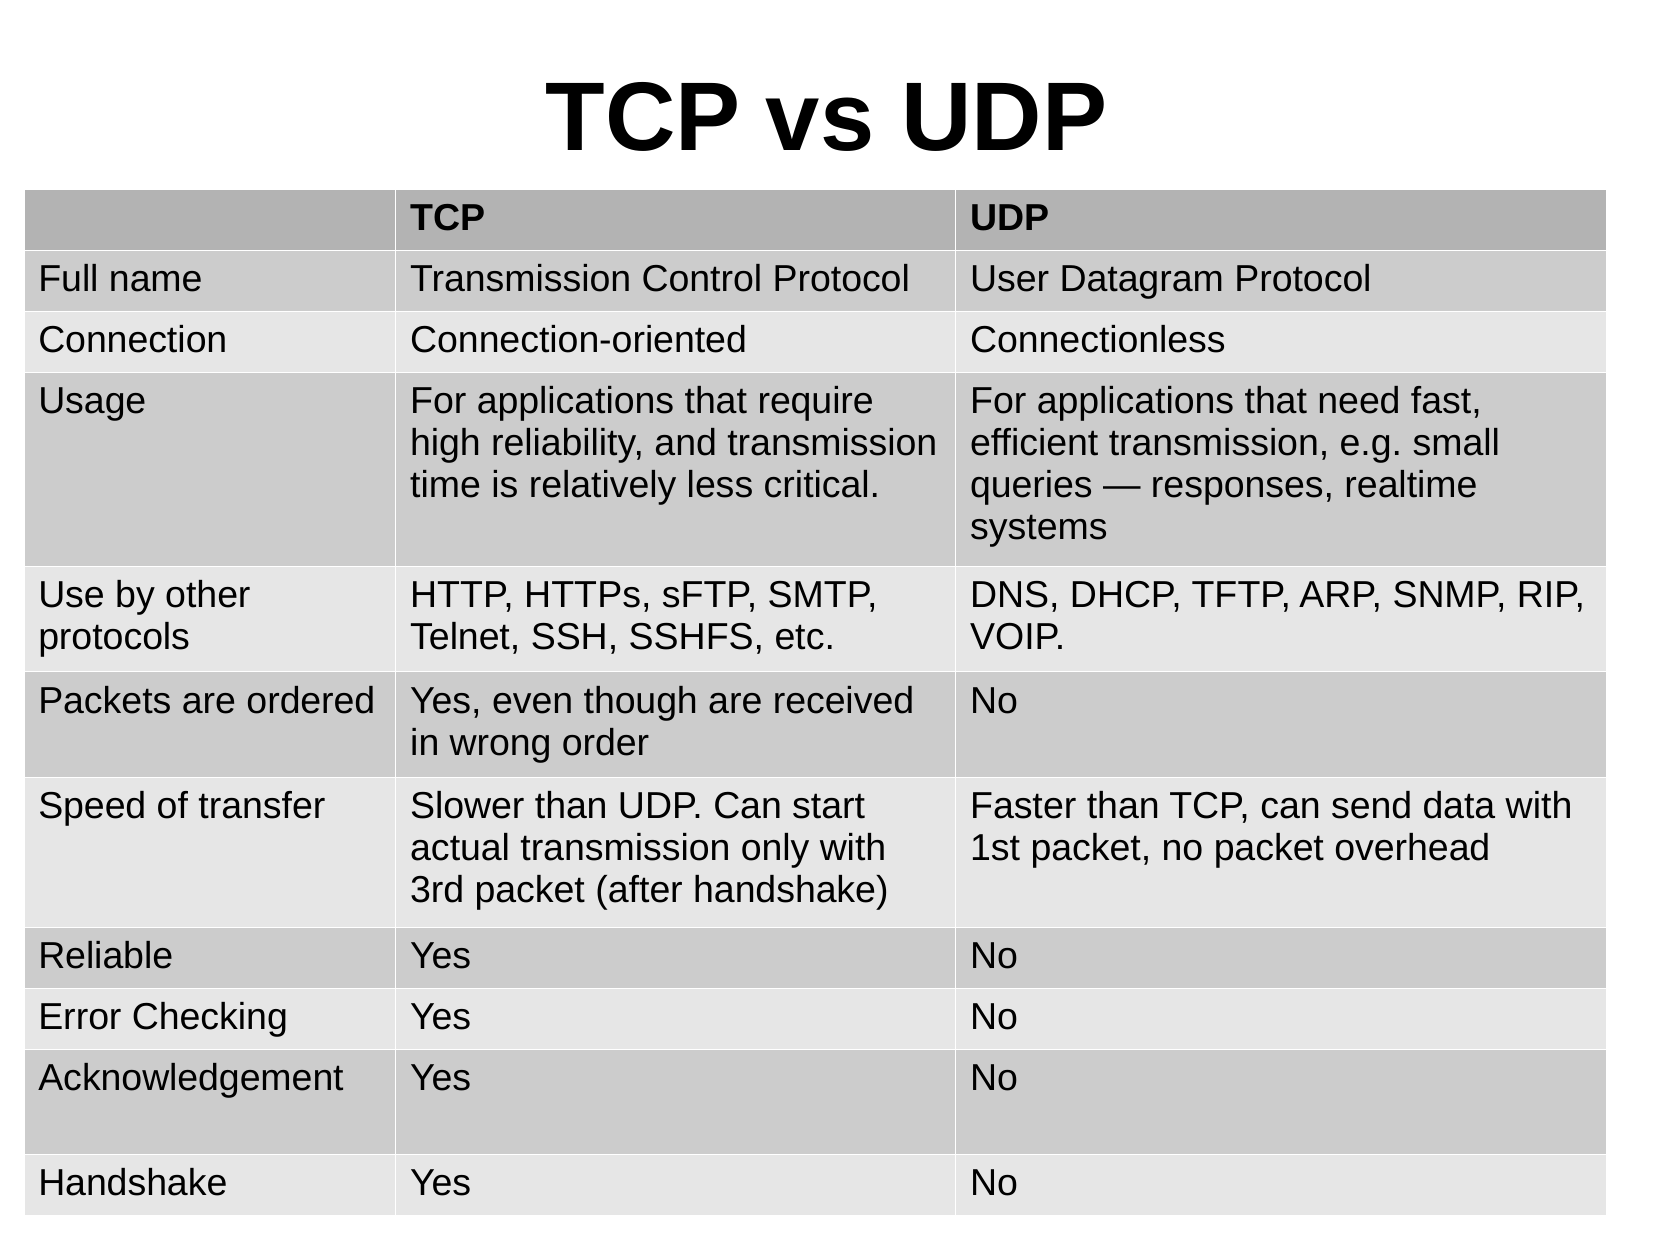

# TCP vs UDP
| | TCP | UDP |
| --- | --- | --- |
| Full name | Transmission Control Protocol | User Datagram Protocol |
| Connection | Connection-oriented | Connectionless |
| Usage | For applications that require high reliability, and transmission time is relatively less critical. | For applications that need fast, efficient transmission, e.g. small queries — responses, realtime systems |
| Use by other protocols | HTTP, HTTPs, sFTP, SMTP, Telnet, SSH, SSHFS, etc. | DNS, DHCP, TFTP, ARP, SNMP, RIP, VOIP. |
| Packets are ordered | Yes, even though are received in wrong order | No |
| Speed of transfer | Slower than UDP. Can start actual transmission only with 3rd packet (after handshake) | Faster than TCP, can send data with 1st packet, no packet overhead |
| Reliable | Yes | No |
| Error Checking | Yes | No |
| Acknowledgement | Yes | No |
| Handshake | Yes | No |